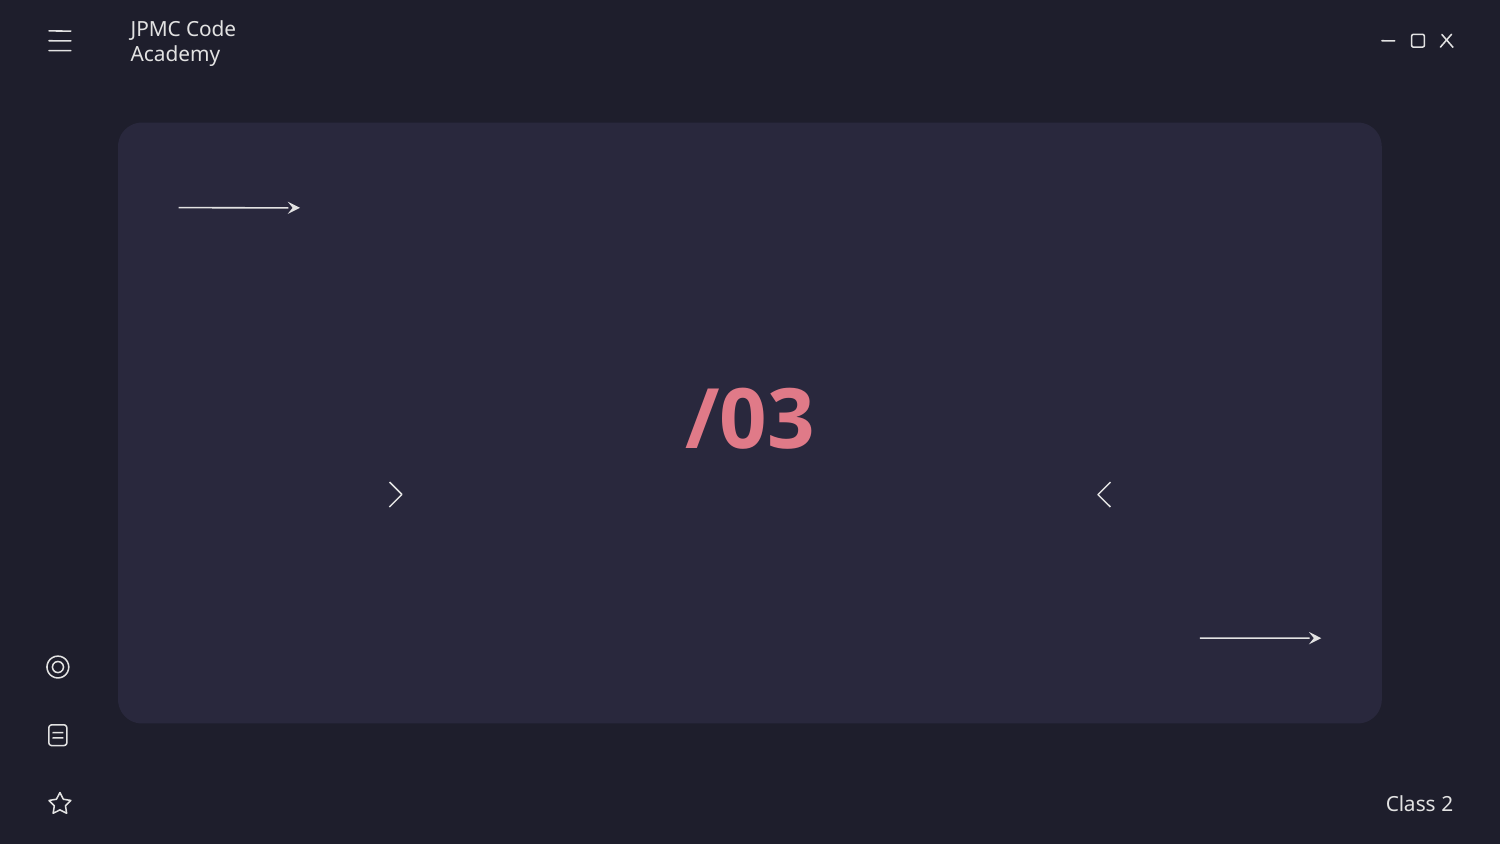

# JPMC Code Academy
/03
Class 2